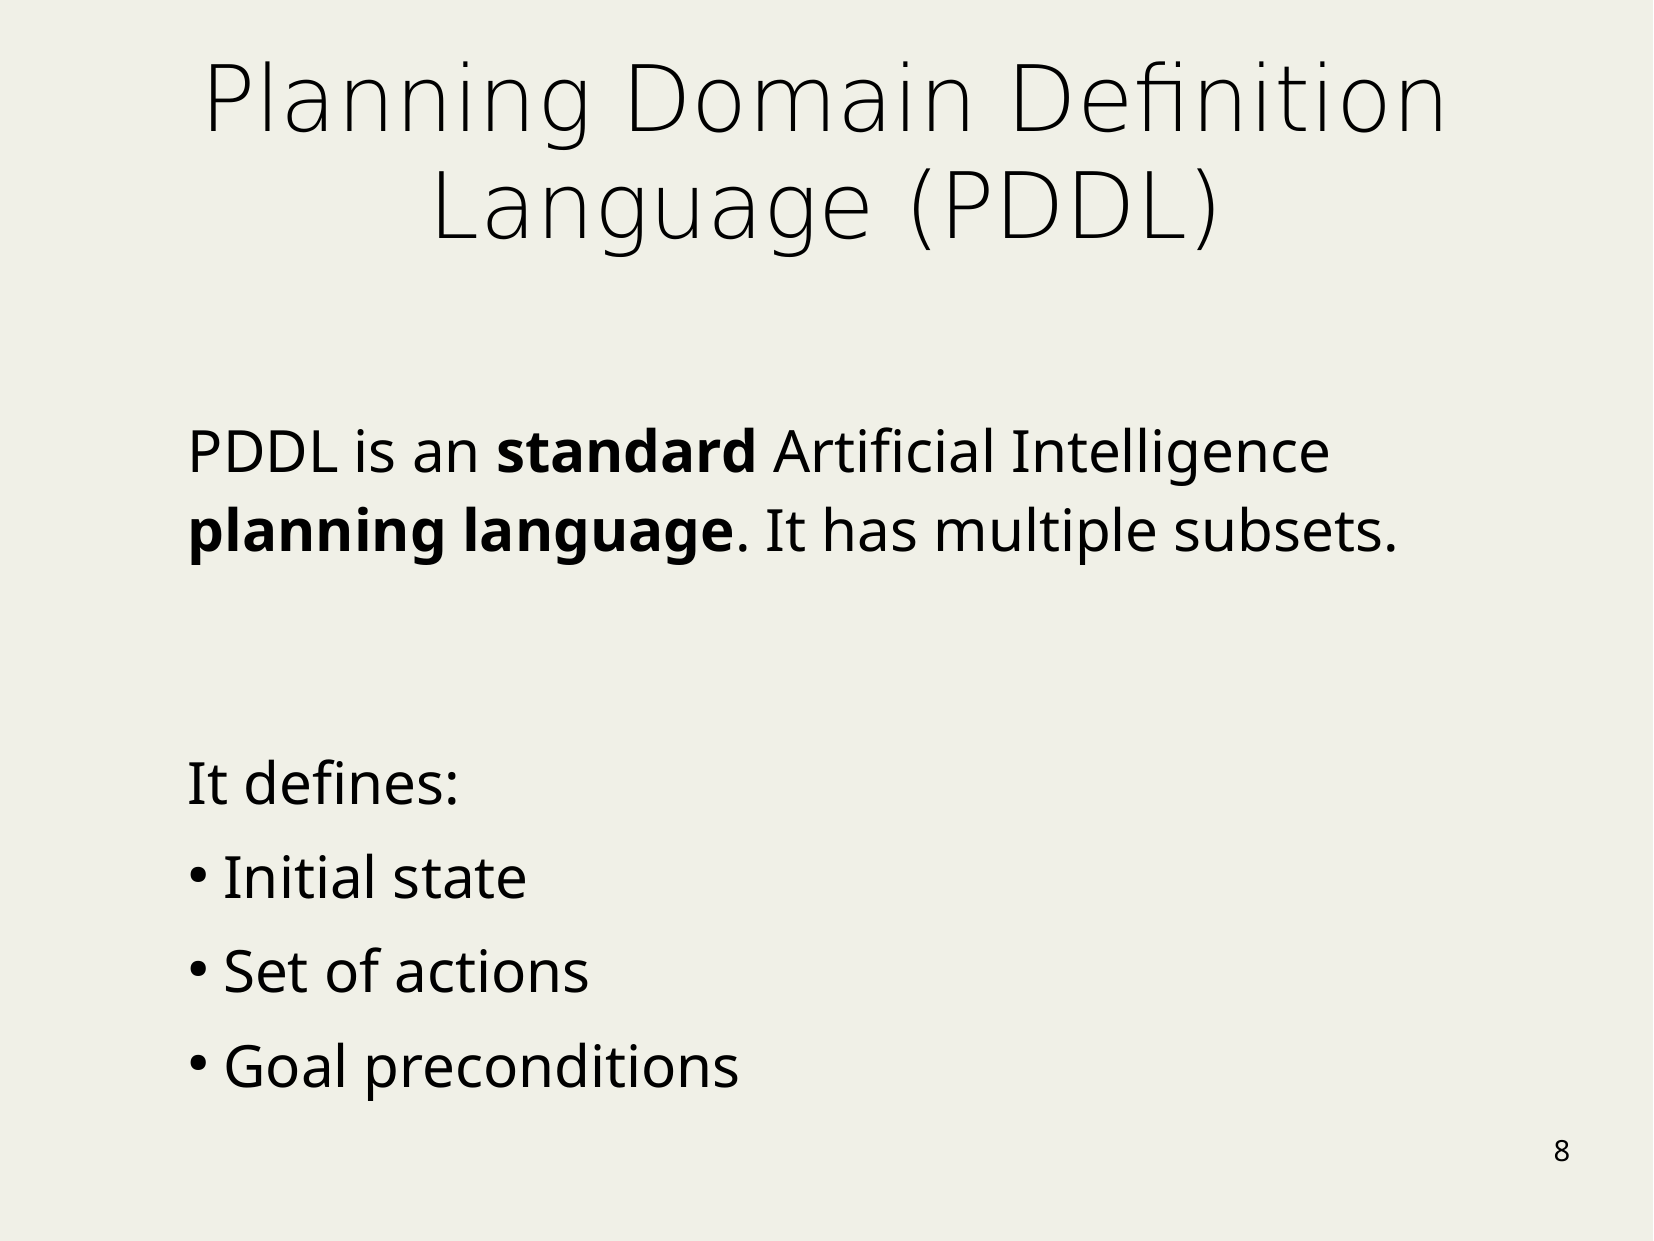

# Planning Domain Definition Language (PDDL)
PDDL is an standard Artificial Intelligence
planning language. It has multiple subsets.
It defines:
Initial state
Set of actions
Goal preconditions
8